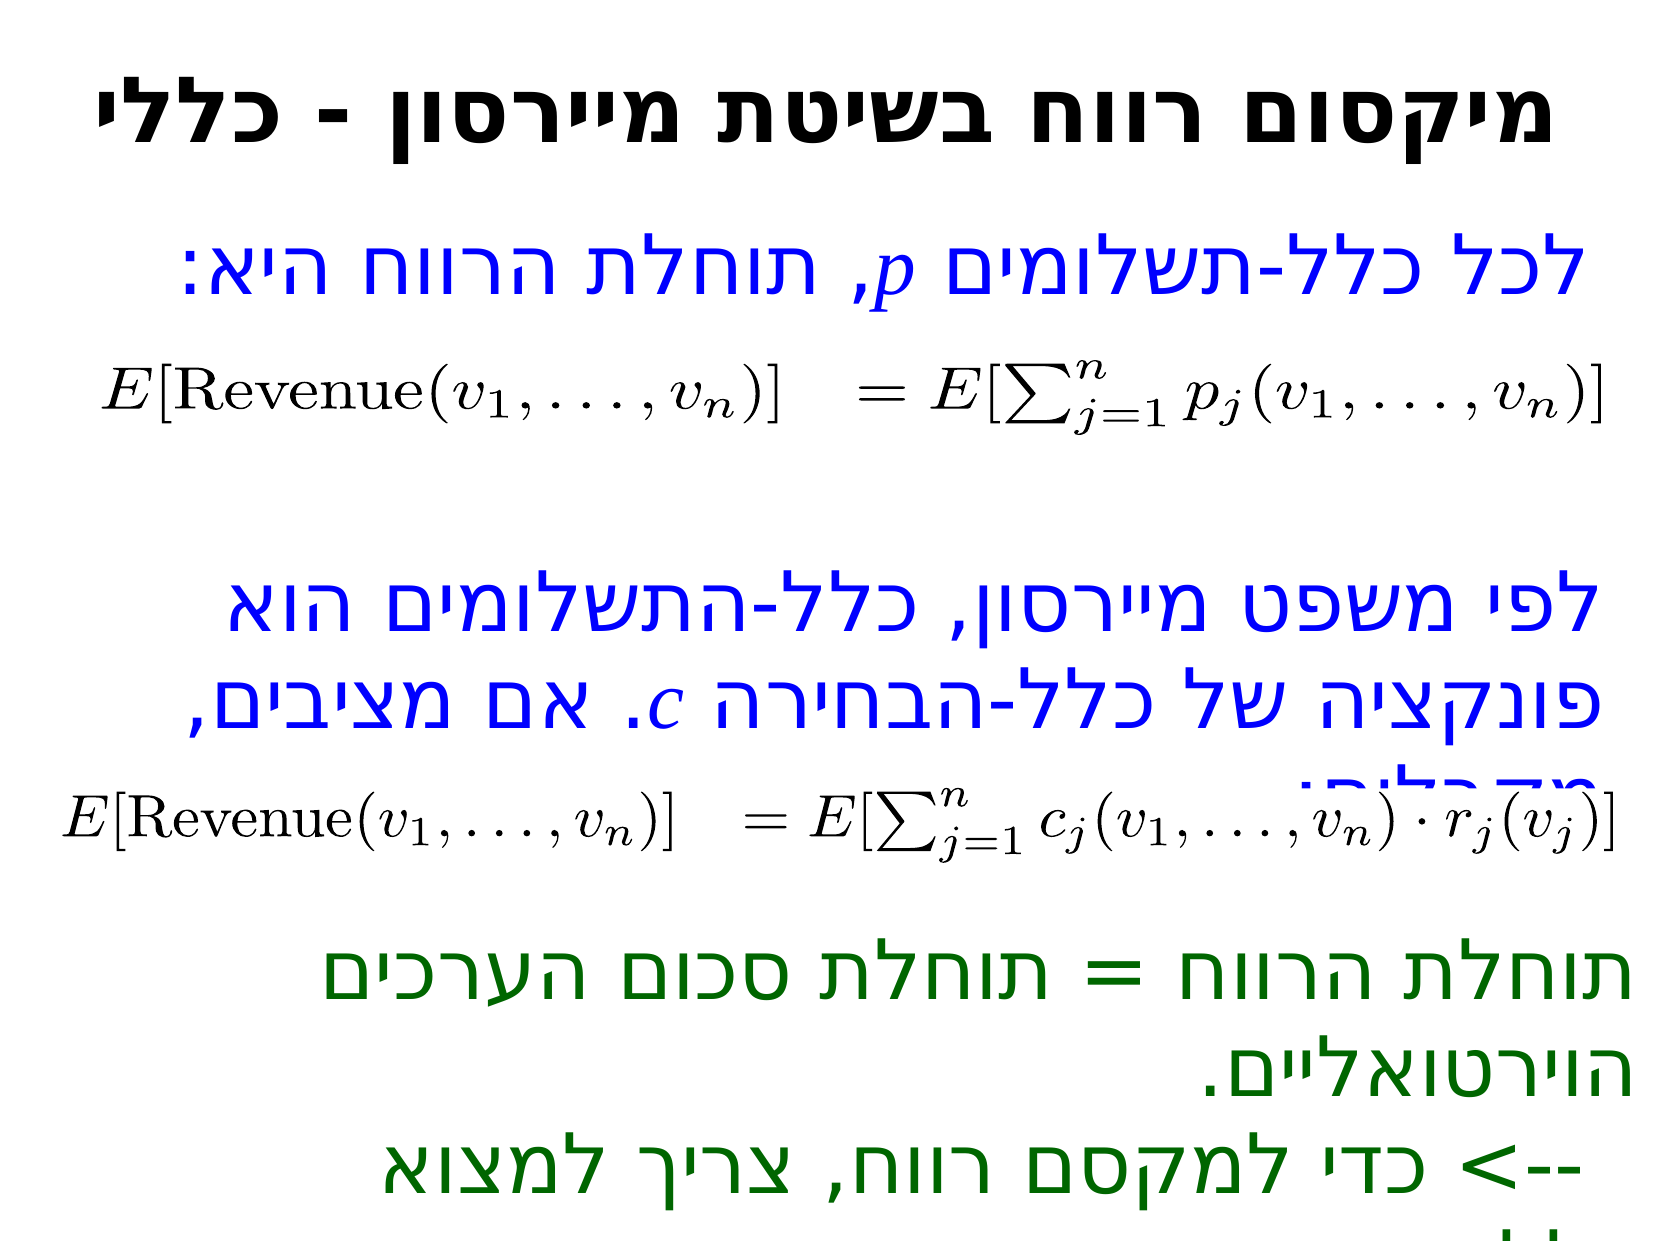

# מיקסום רווח בשיטת מיירסון - כללי
לכל כלל-תשלומים p, תוחלת הרווח היא:
לפי משפט מיירסון, כלל-התשלומים הוא פונקציה של כלל-הבחירה c. אם מציבים, מקבלים:
תוחלת הרווח = תוחלת סכום הערכים הוירטואליים.
 --> כדי למקסם רווח, צריך למצוא כלל-בחירה שממקסם את סכום הערכים הוירטואליים.